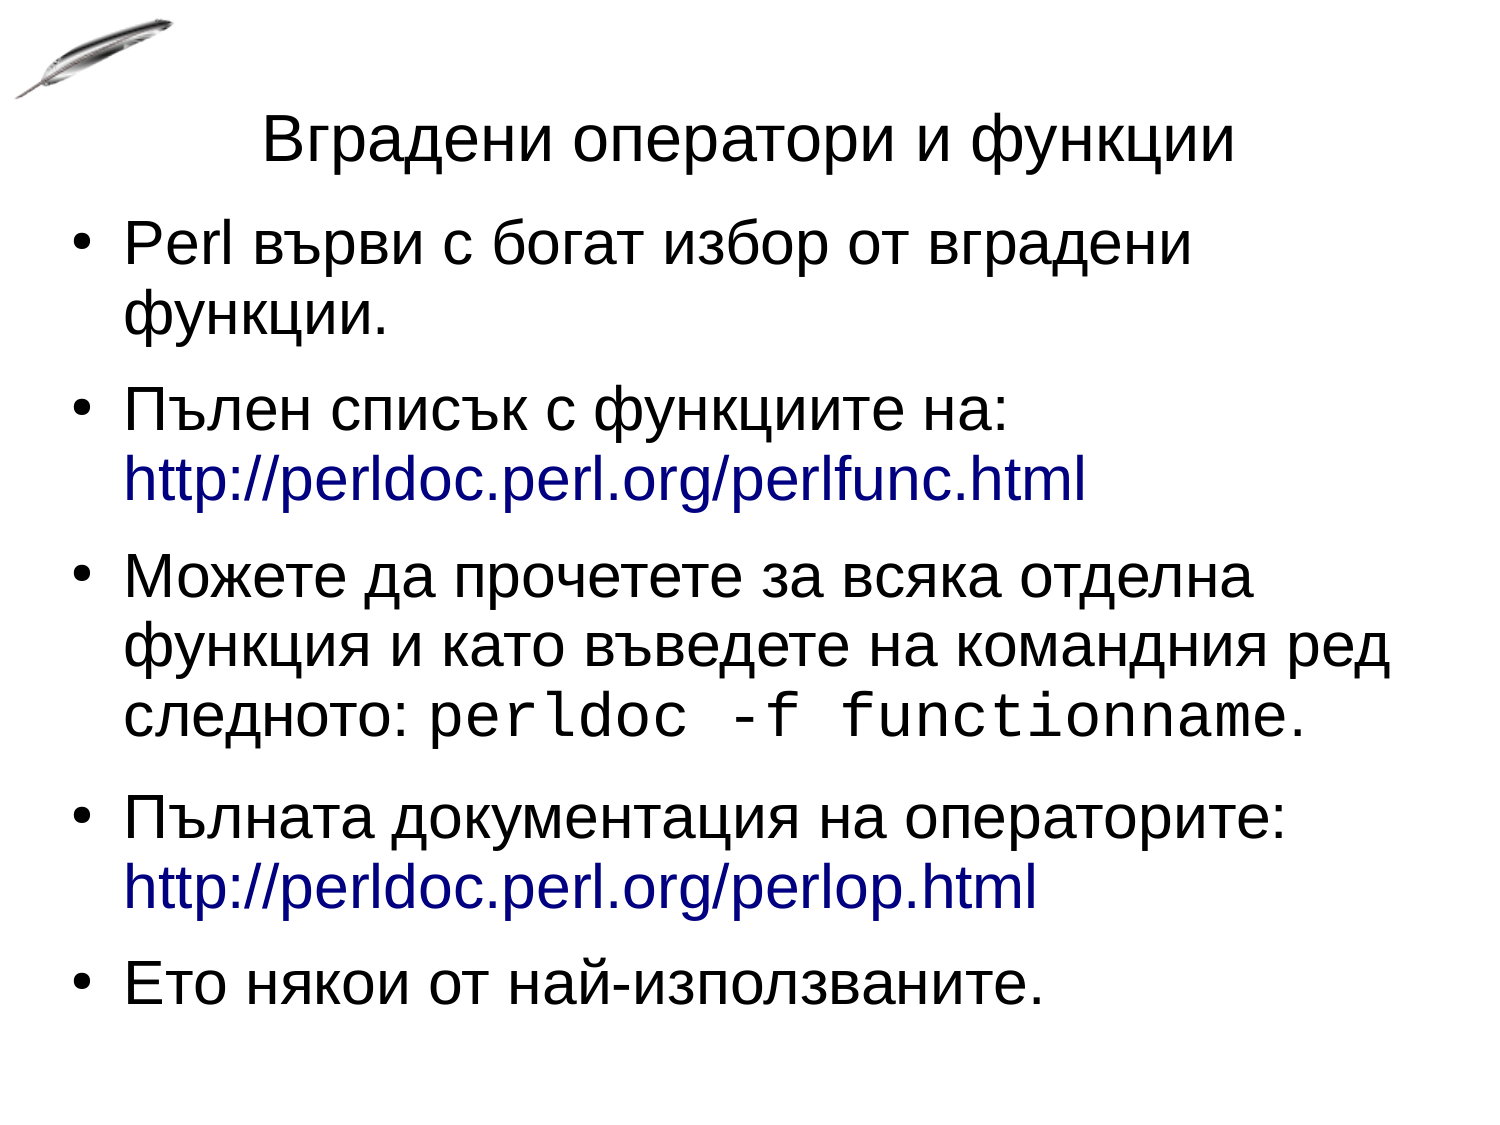

# Вградени оператори и функции
Perl върви с богат избор от вградени функции.
Пълен списък с функциите на: http://perldoc.perl.org/perlfunc.html
Можете да прочетете за всяка отделна функция и като въведете на командния ред следното: perldoc -f functionname.
Пълната документация на операторите: http://perldoc.perl.org/perlop.html
Ето някои от най-използваните.